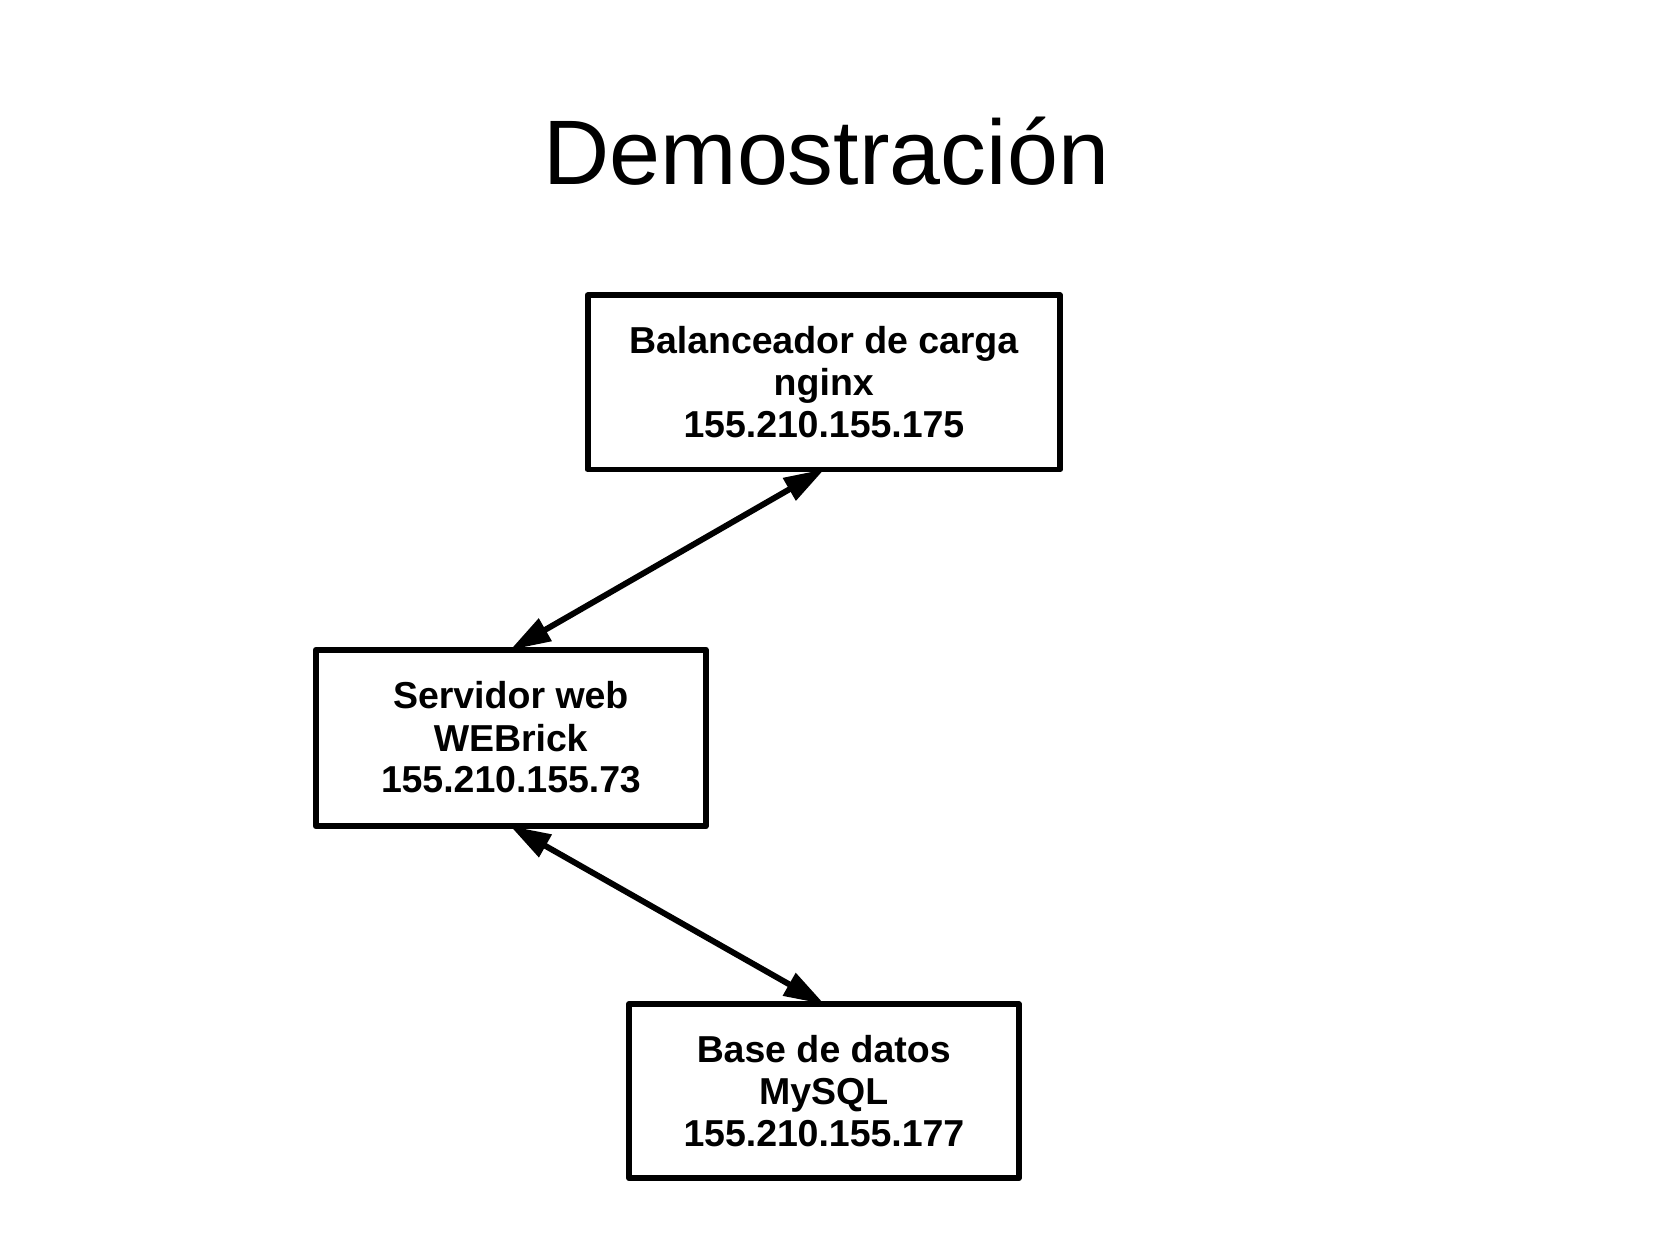

# Demostración
Balanceador de carga
nginx
155.210.155.175
Servidor web
WEBrick
155.210.155.73
Base de datos
MySQL
155.210.155.177